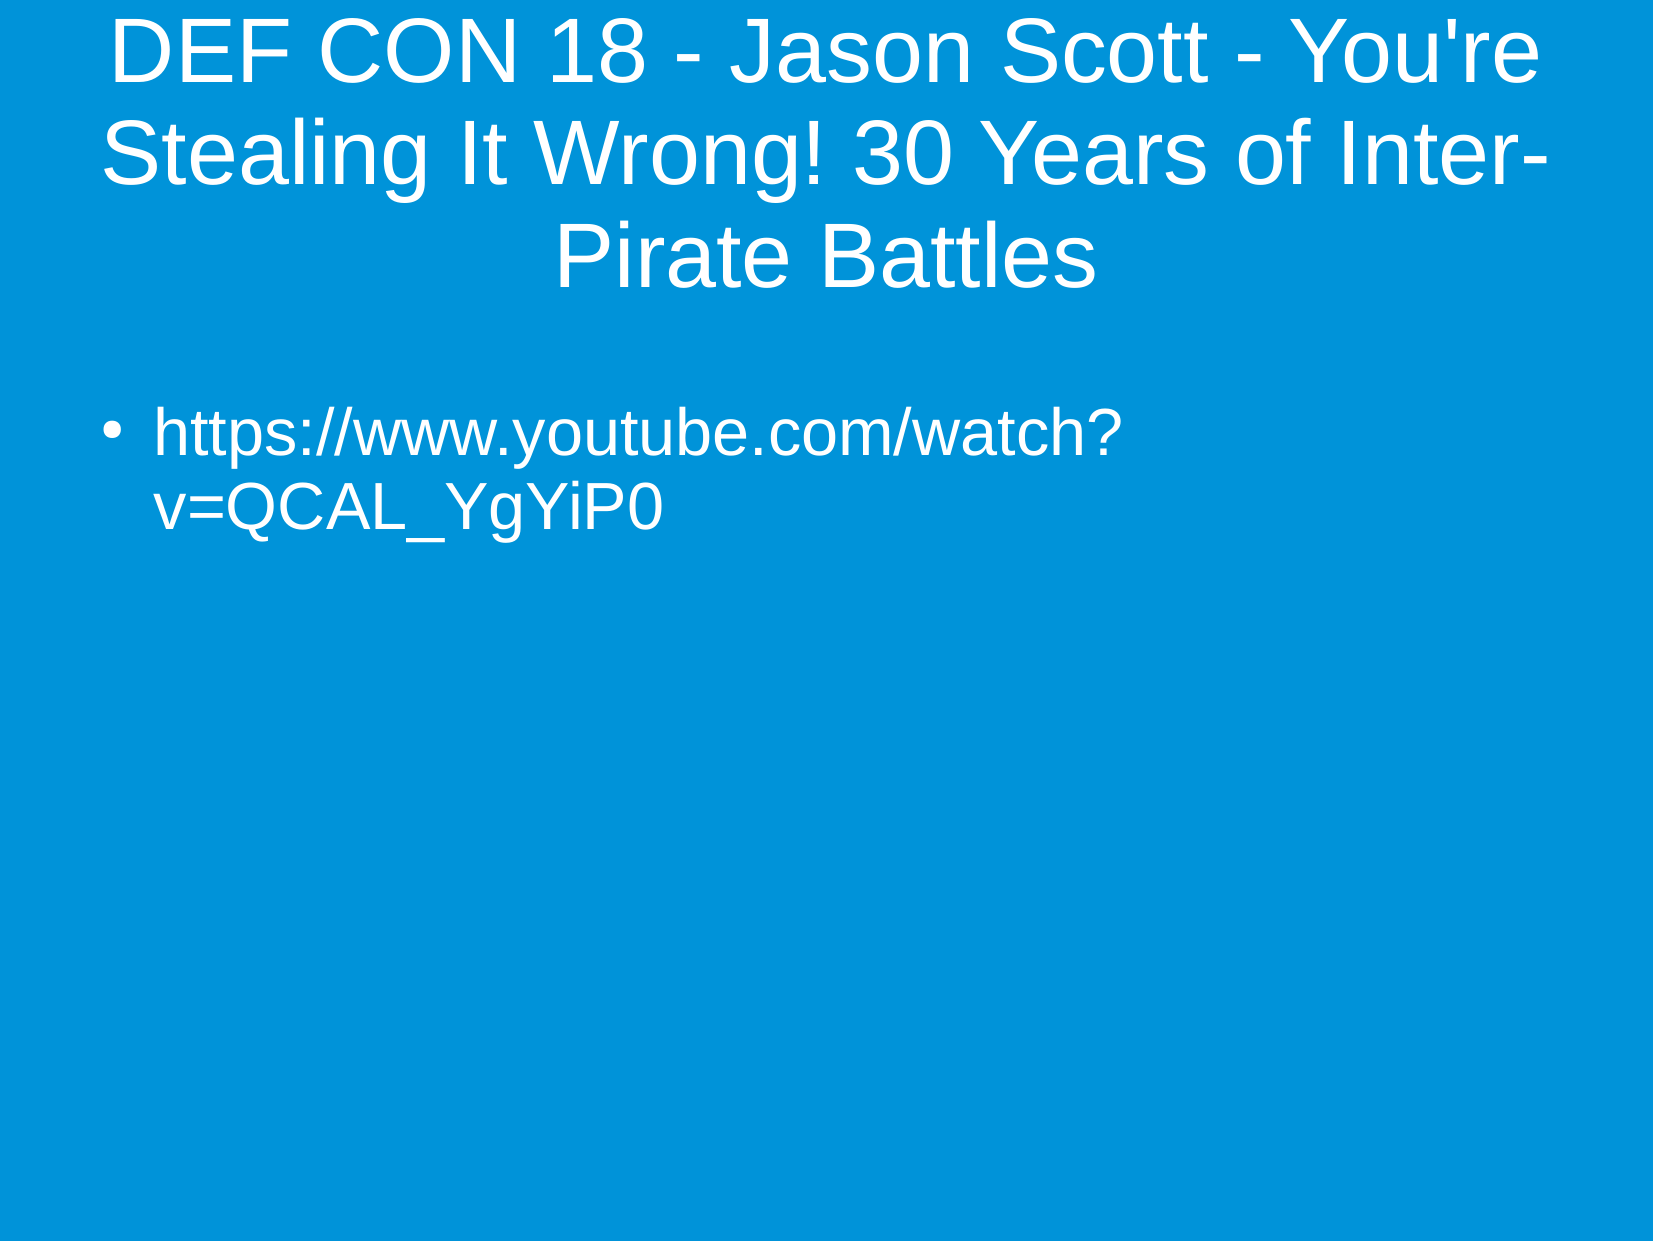

# DEF CON 18 - Jason Scott - You're Stealing It Wrong! 30 Years of Inter-Pirate Battles
https://www.youtube.com/watch?v=QCAL_YgYiP0